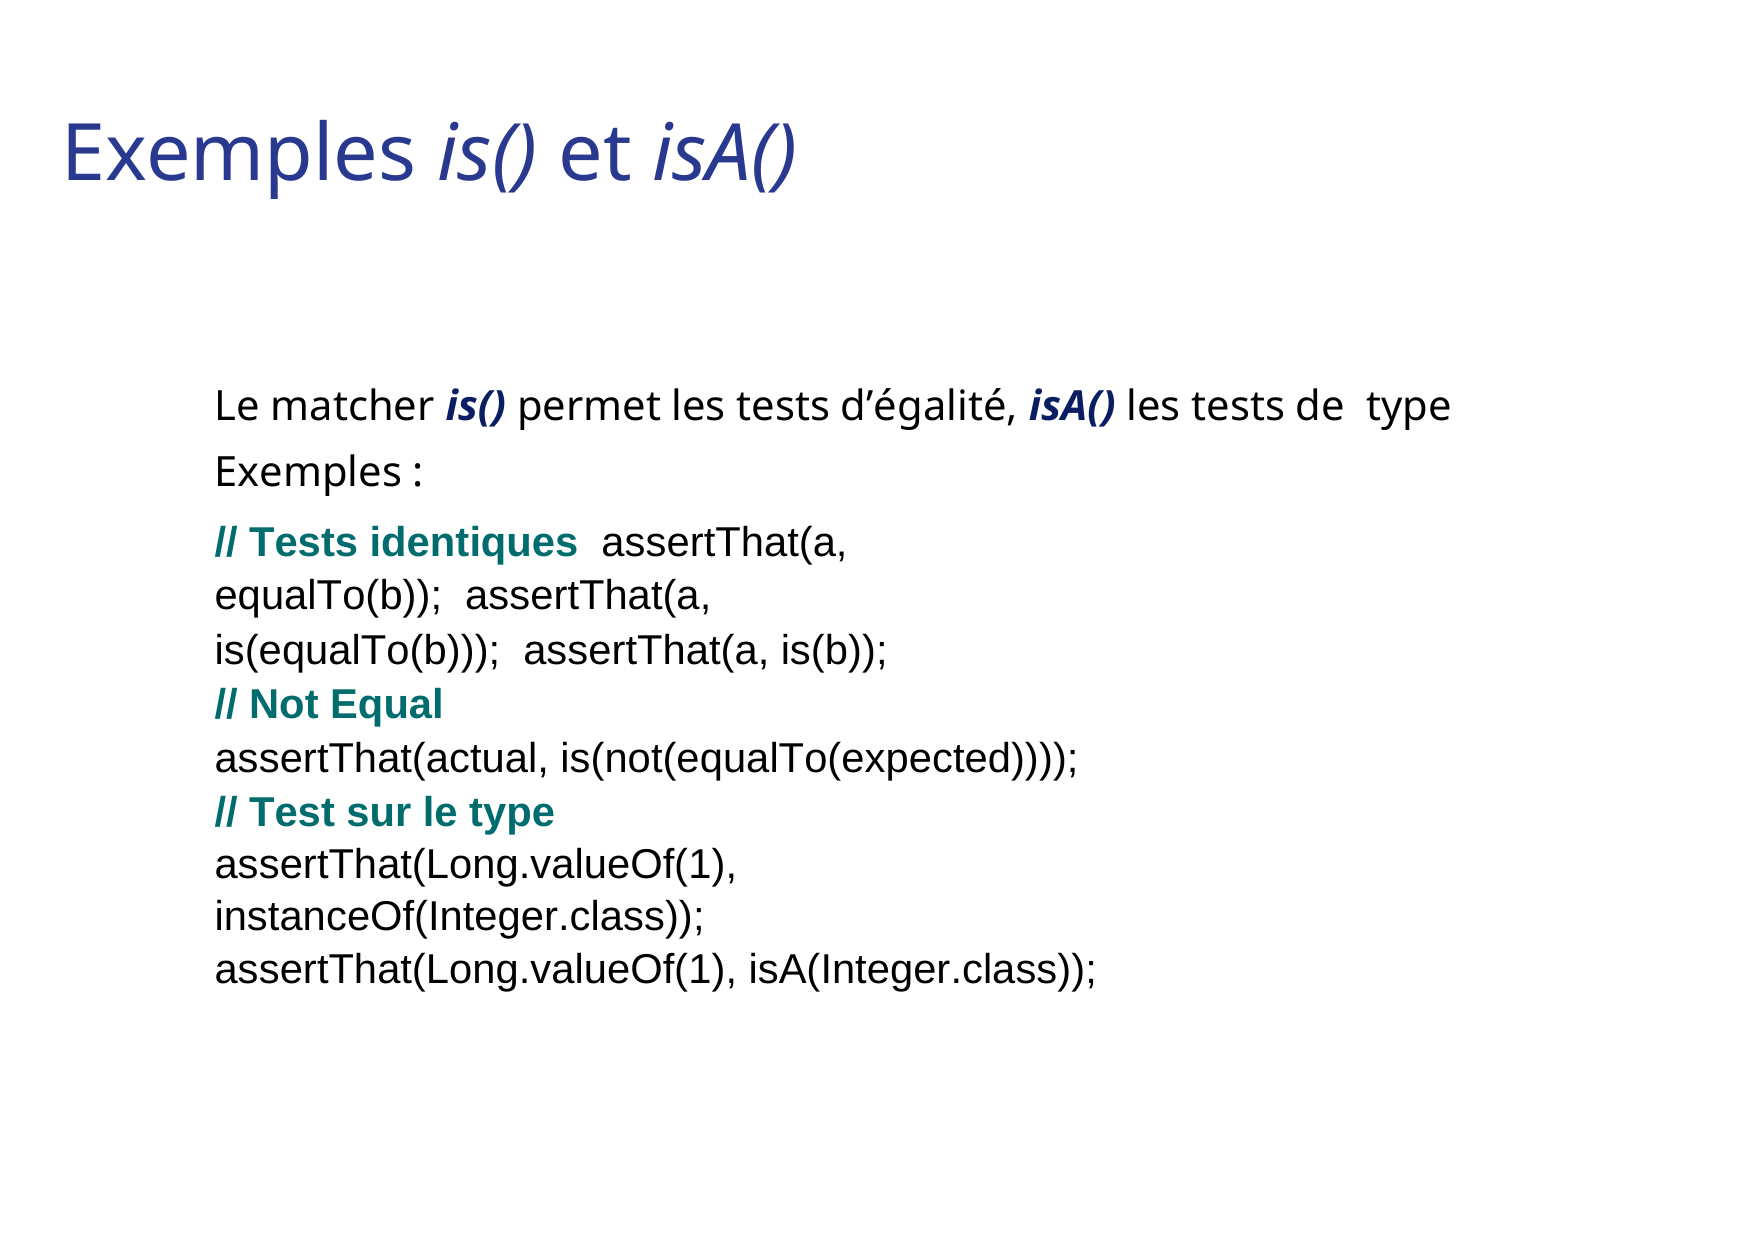

# Exemples is() et isA()
Le matcher is() permet les tests d’égalité, isA() les tests de type
Exemples :
// Tests identiques assertThat(a, equalTo(b)); assertThat(a, is(equalTo(b))); assertThat(a, is(b));
// Not Equal
assertThat(actual, is(not(equalTo(expected))));
// Test sur le type assertThat(Long.valueOf(1), instanceOf(Integer.class));
assertThat(Long.valueOf(1), isA(Integer.class));